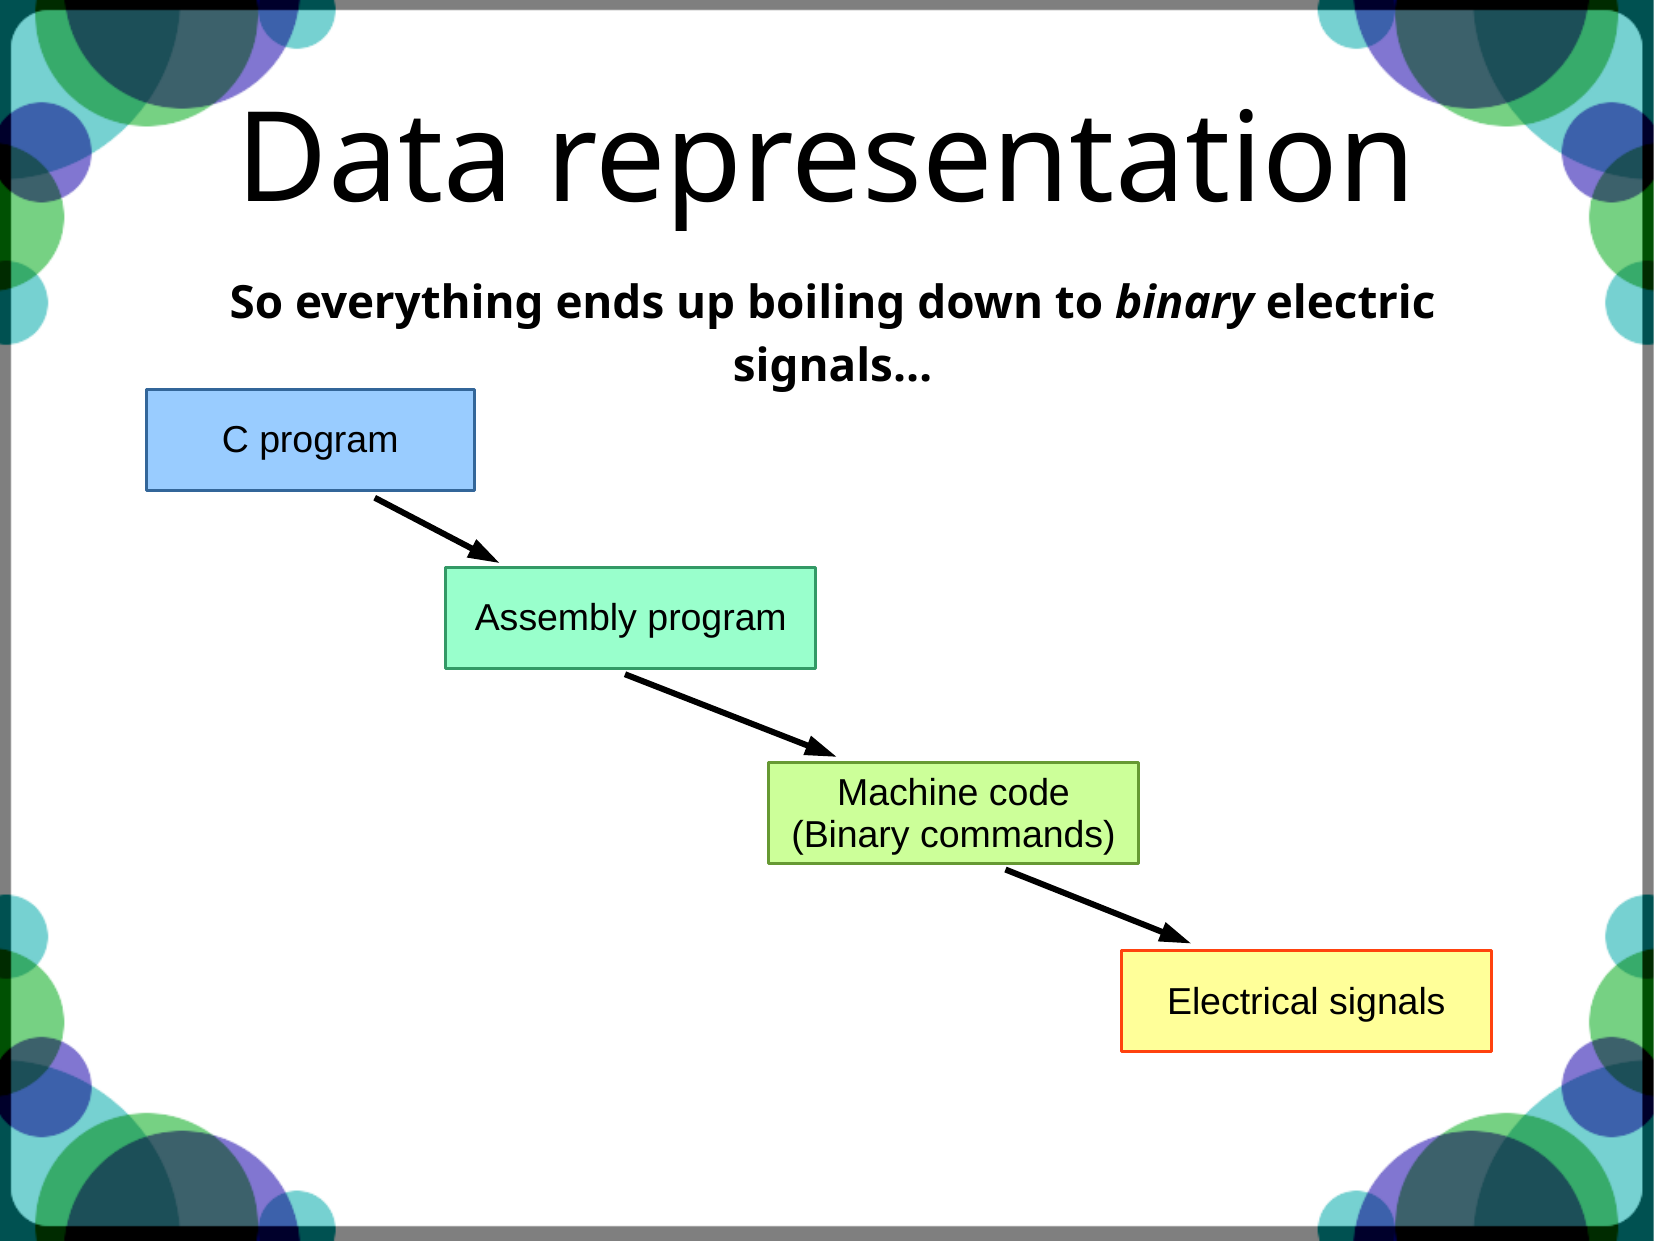

# Data representation
So everything ends up boiling down to binary electric signals…
C program
Assembly program
Machine code
(Binary commands)
Electrical signals